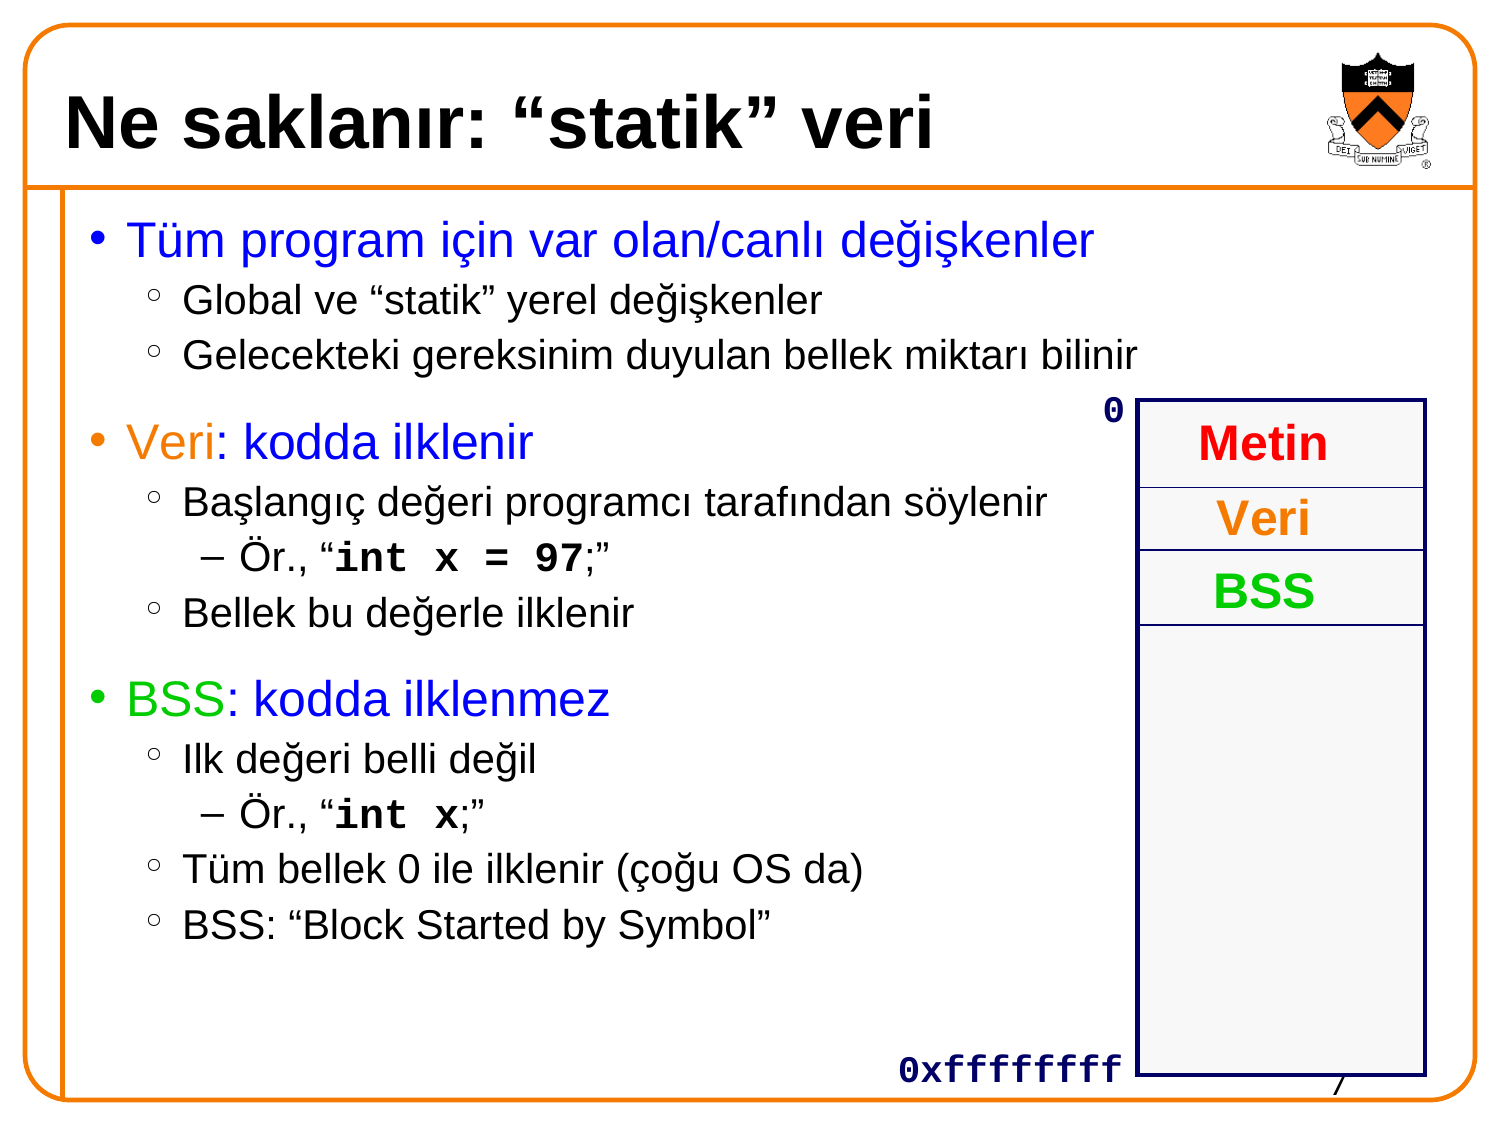

# Ne saklanır: “statik” veri
Tüm program için var olan/canlı değişkenler
Global ve “statik” yerel değişkenler
Gelecekteki gereksinim duyulan bellek miktarı bilinir
Veri: kodda ilklenir
Başlangıç değeri programcı tarafından söylenir
Ör., “int x = 97;”
Bellek bu değerle ilklenir
BSS: kodda ilklenmez
Ilk değeri belli değil
Ör., “int x;”
Tüm bellek 0 ile ilklenir (çoğu OS da)
BSS: “Block Started by Symbol”
0
Metin
Veri
BSS
7
0xffffffff